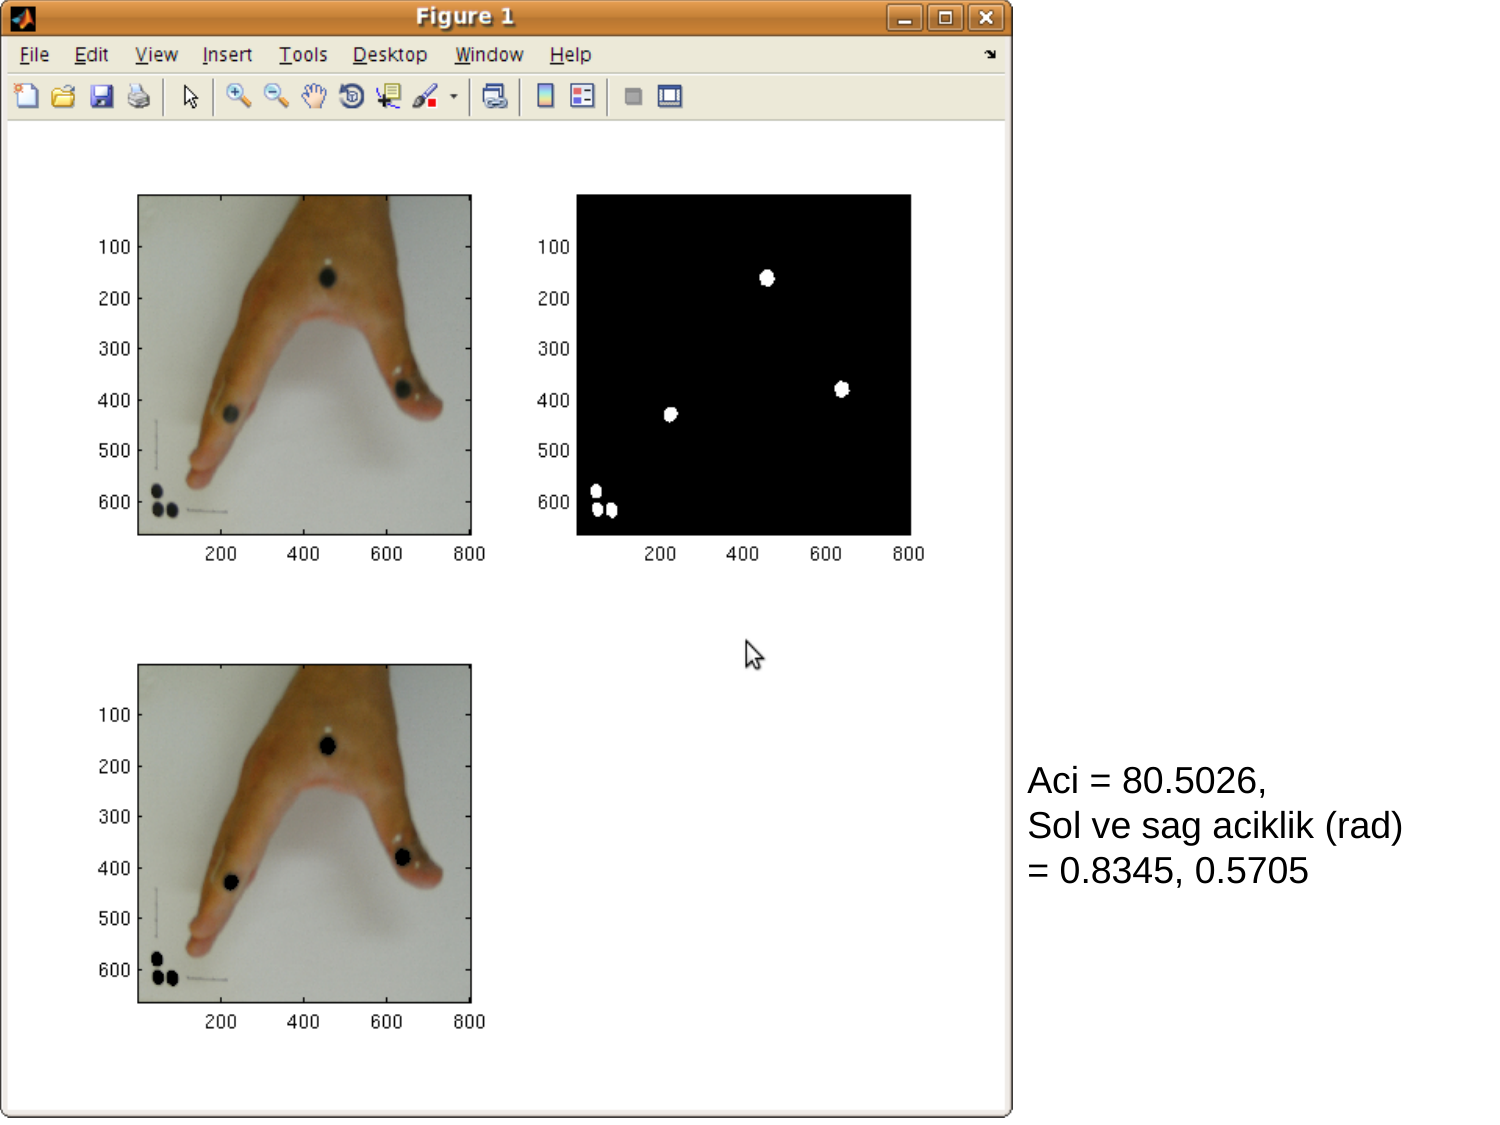

Aci = 80.5026,
Sol ve sag aciklik (rad)
= 0.8345, 0.5705